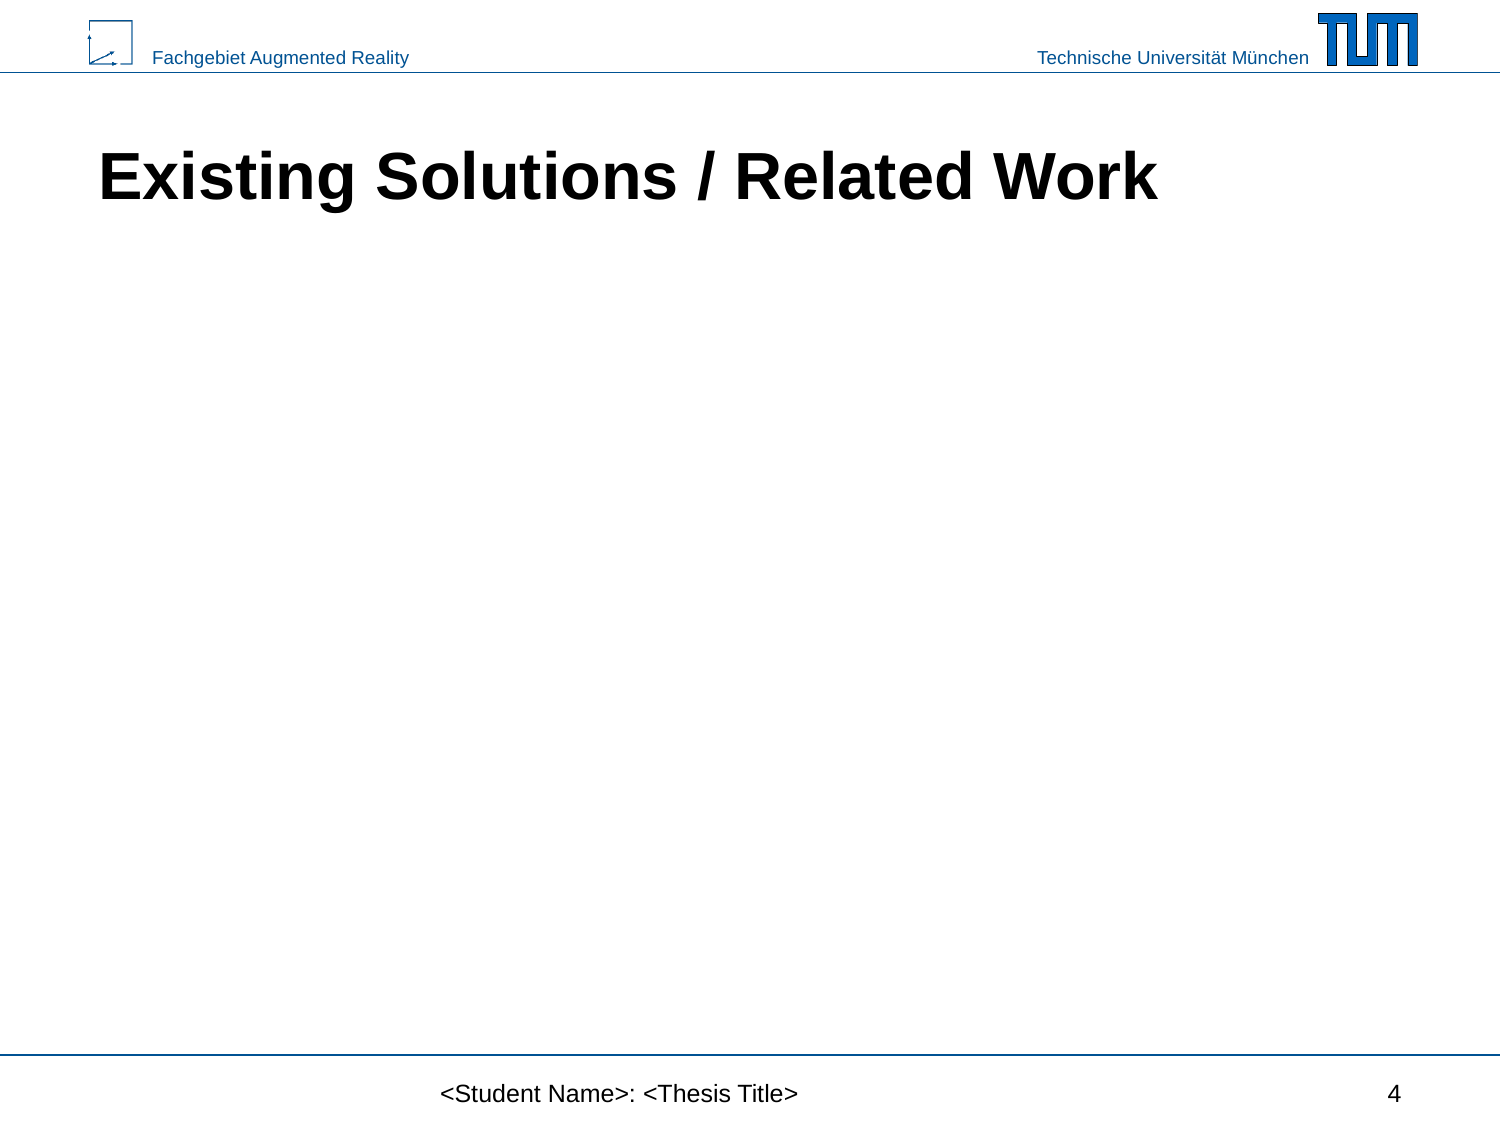

# Existing Solutions / Related Work
<Student Name>: <Thesis Title>